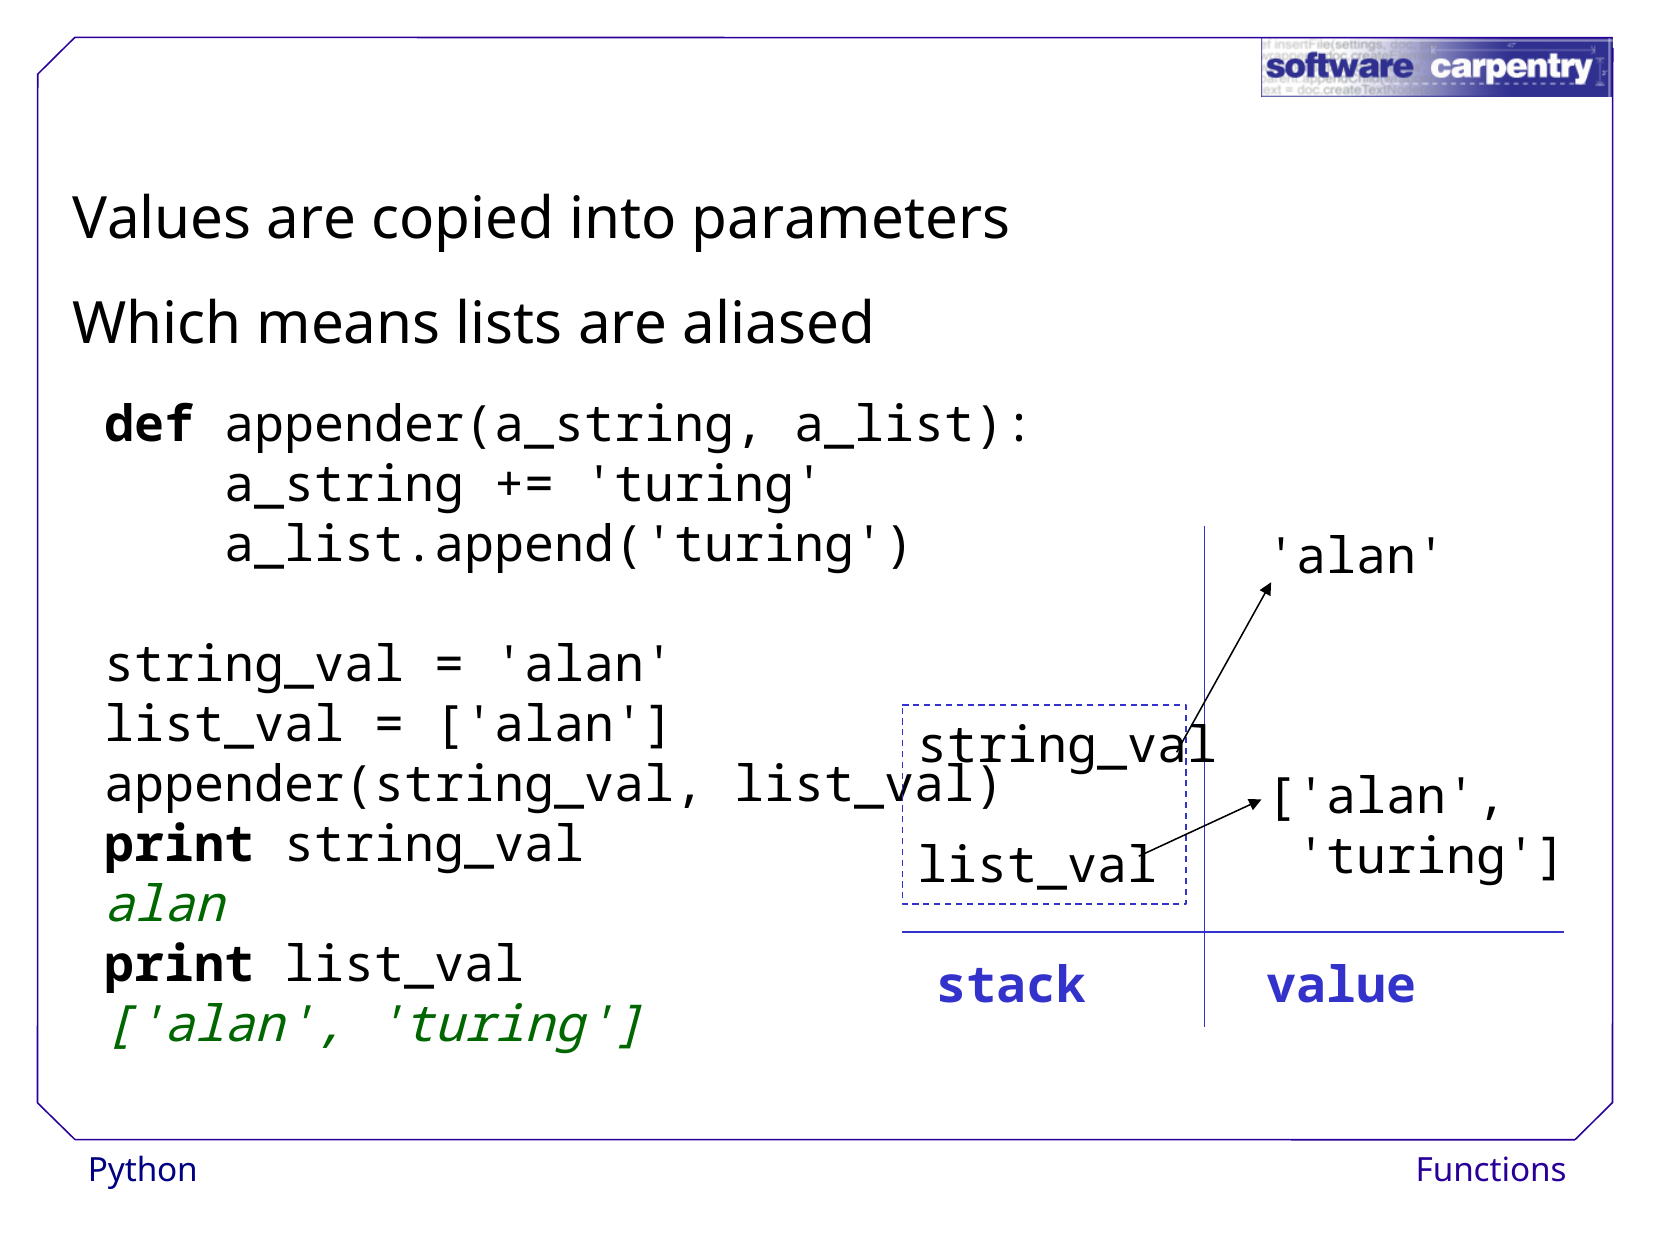

Values are copied into parameters
Which means lists are aliased
def appender(a_string, a_list):
 a_string += 'turing'
 a_list.append('turing')
string_val = 'alan'
list_val = ['alan']
appender(string_val, list_val)
print string_val
alan
print list_val
['alan', 'turing']
'alan'
['alan',
 'turing']
string_val
list_val
stack
value